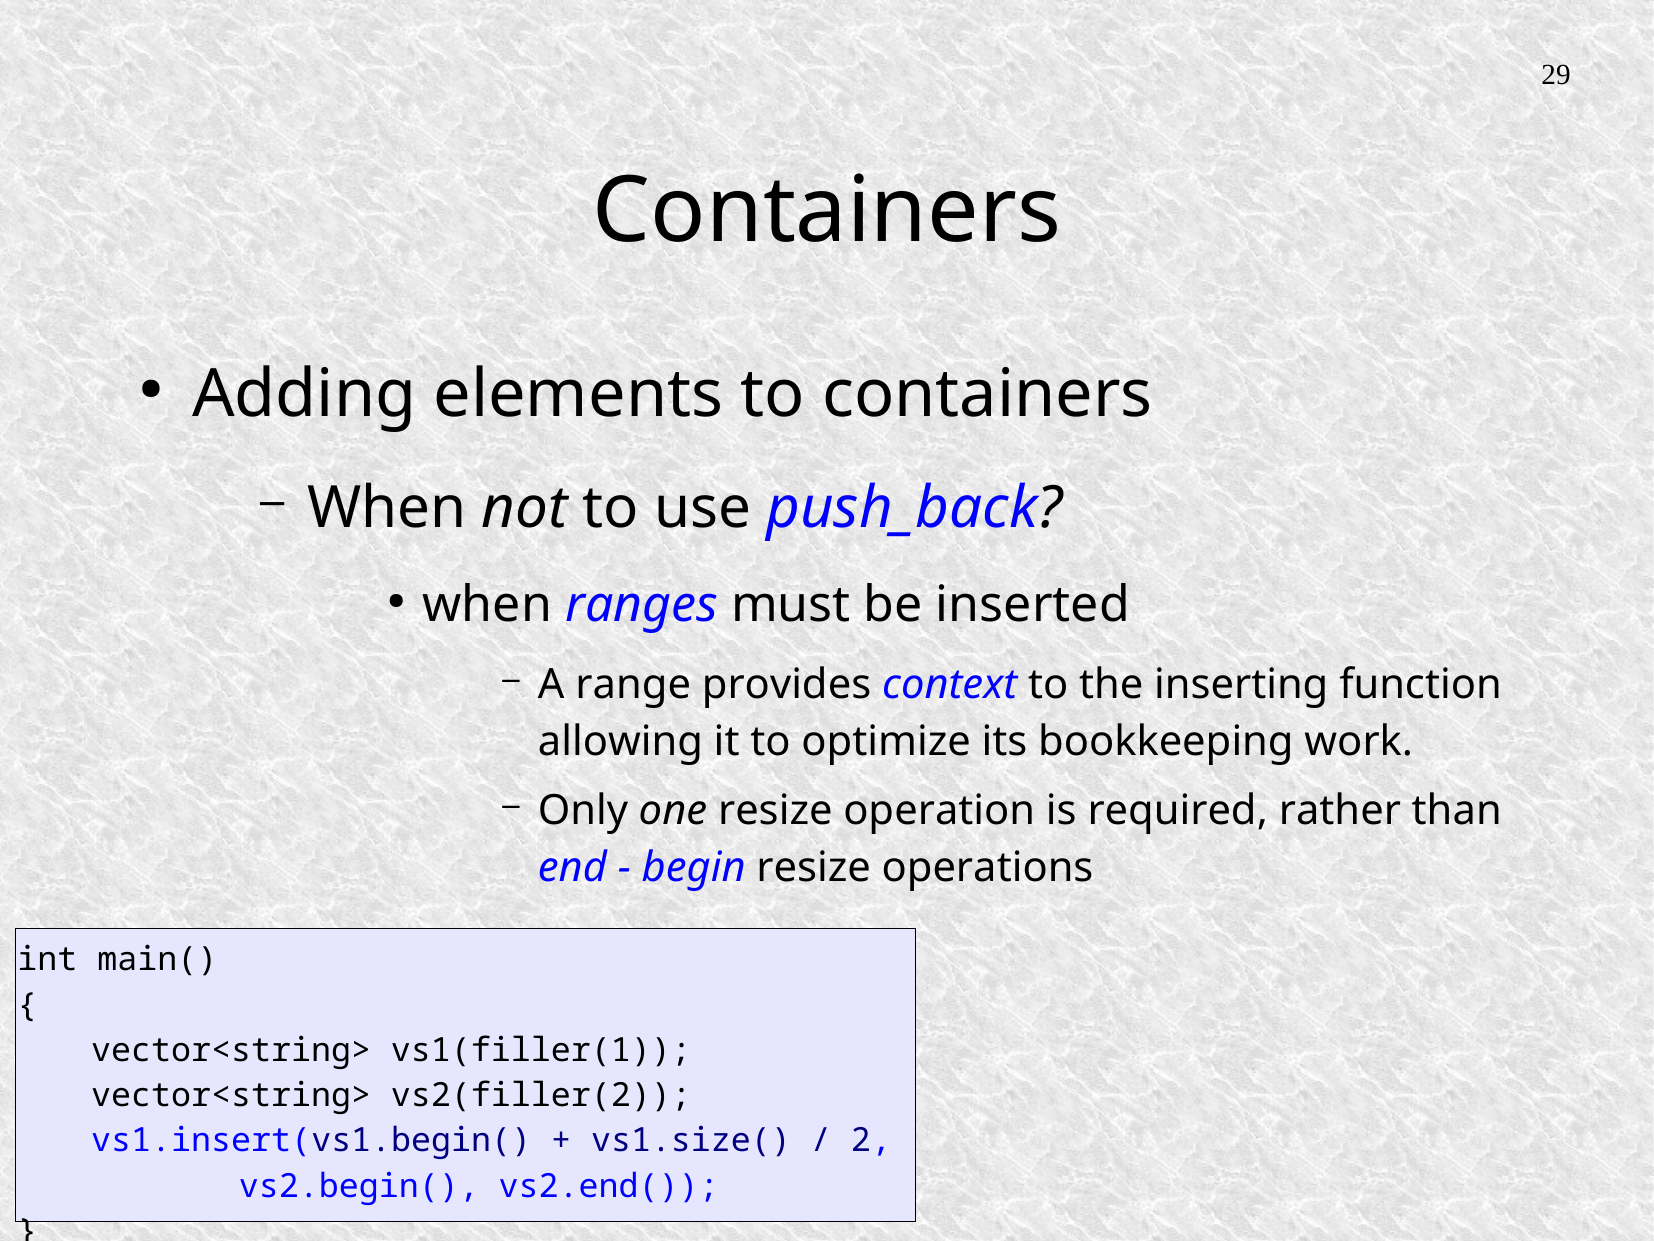

29
# Containers
Adding elements to containers
When not to use push_back?
when ranges must be inserted
A range provides context to the inserting function allowing it to optimize its bookkeeping work.
Only one resize operation is required, rather than
end - begin resize operations
int main()
{
	vector<string> vs1(filler(1));
	vector<string> vs2(filler(2));
	vs1.insert(vs1.begin() + vs1.size() / 2,
			vs2.begin(), vs2.end());
}